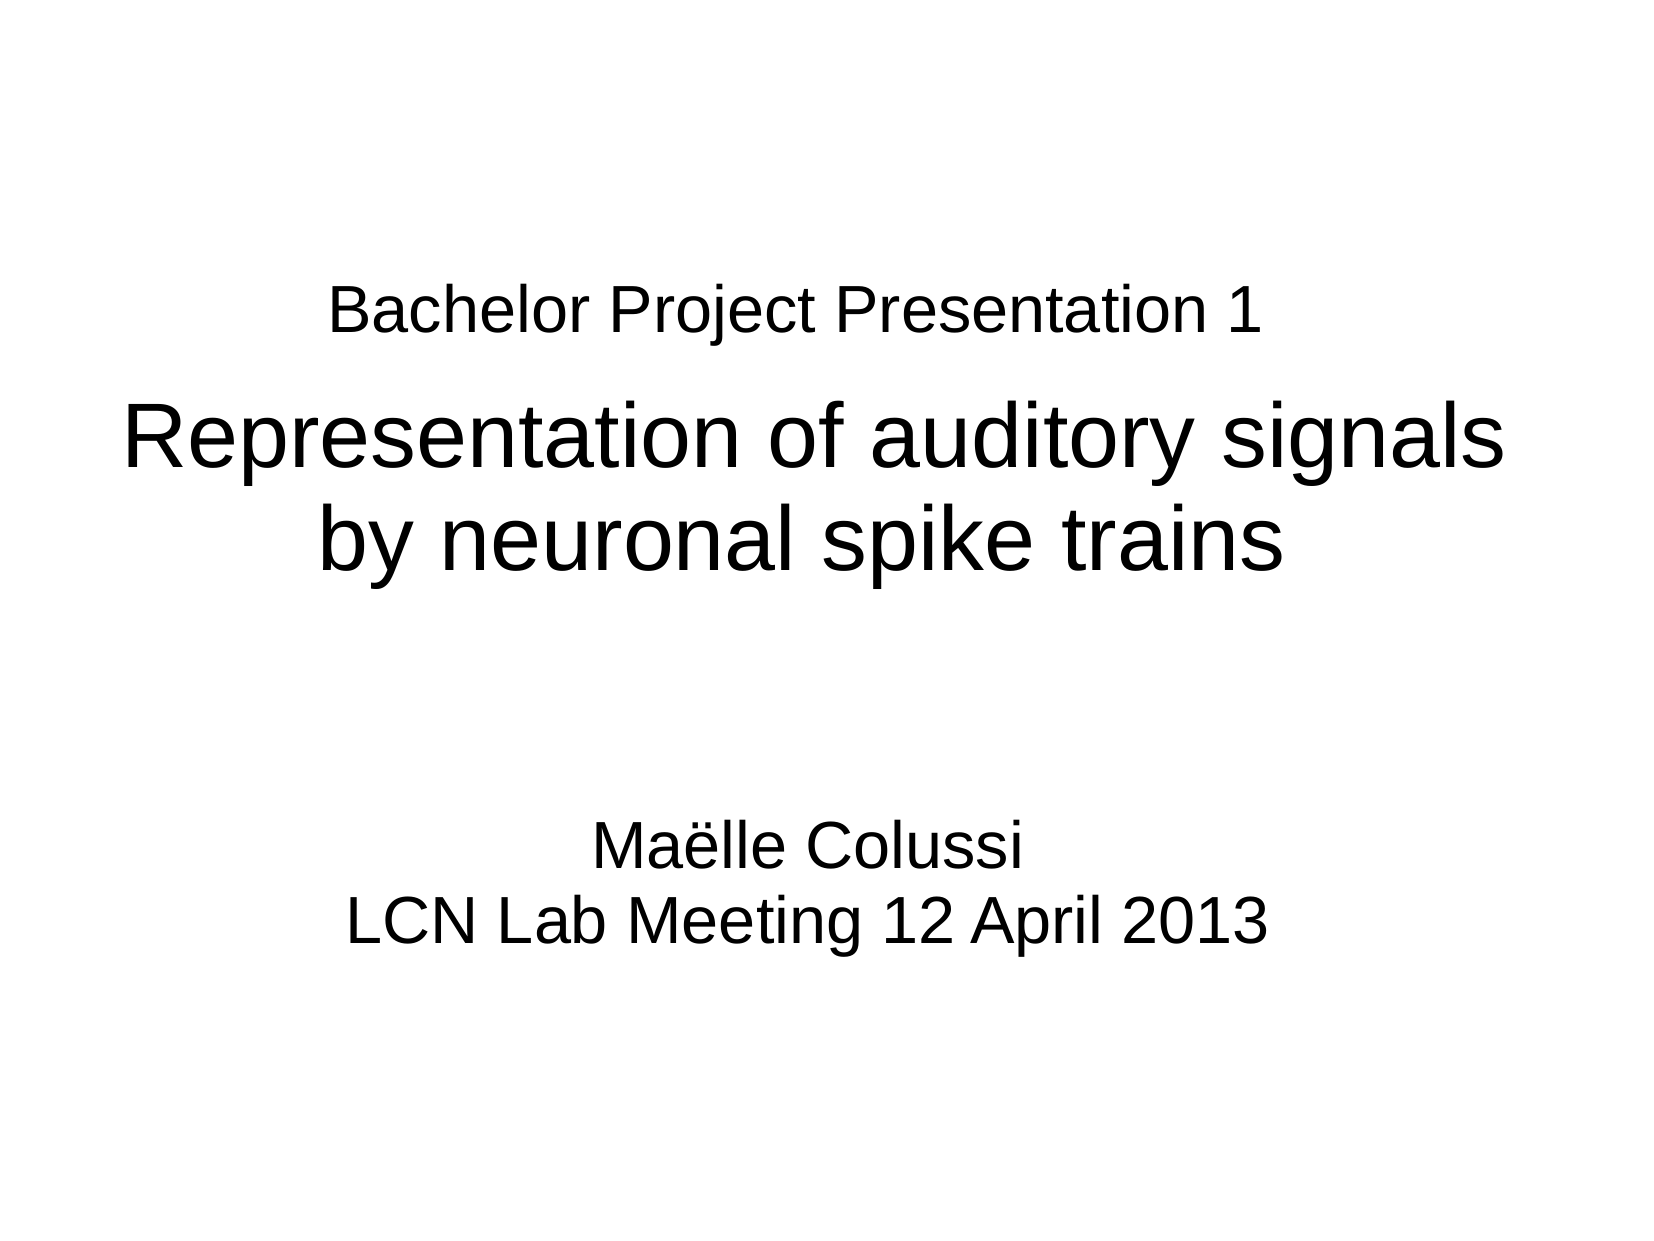

Bachelor Project Presentation 1
# Representation of auditory signals by neuronal spike trains
Maëlle Colussi
LCN Lab Meeting 12 April 2013